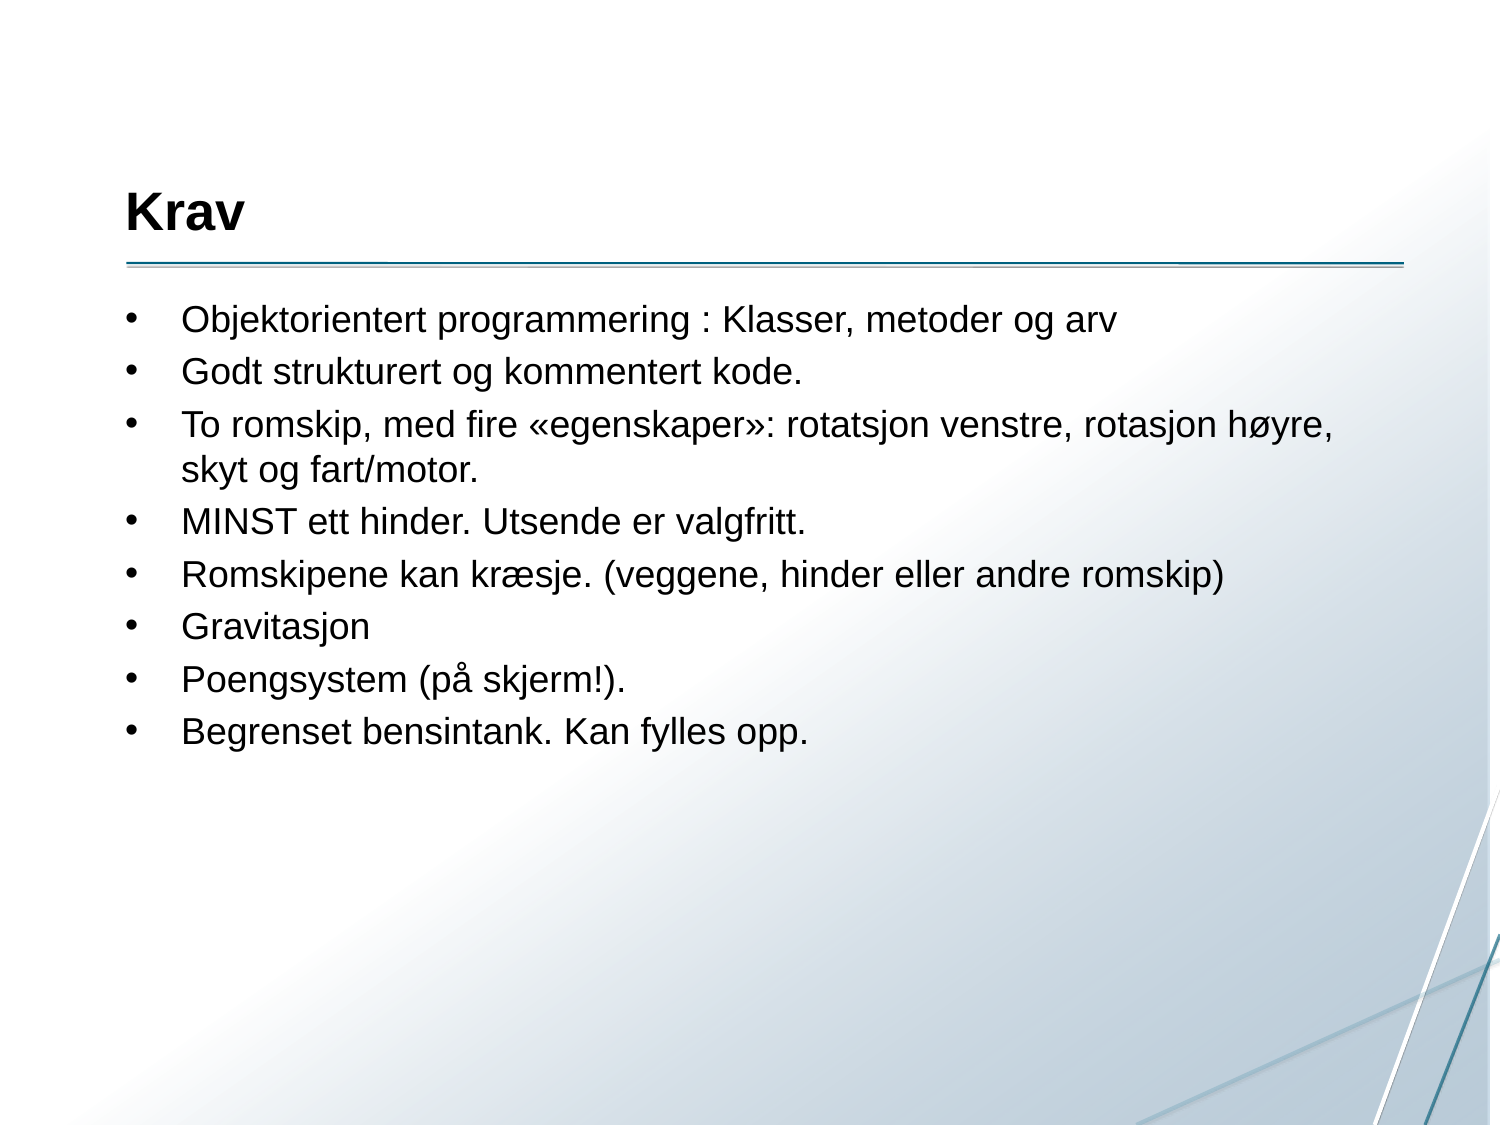

# Krav
Objektorientert programmering : Klasser, metoder og arv
Godt strukturert og kommentert kode.
To romskip, med fire «egenskaper»: rotatsjon venstre, rotasjon høyre, skyt og fart/motor.
MINST ett hinder. Utsende er valgfritt.
Romskipene kan kræsje. (veggene, hinder eller andre romskip)
Gravitasjon
Poengsystem (på skjerm!).
Begrenset bensintank. Kan fylles opp.